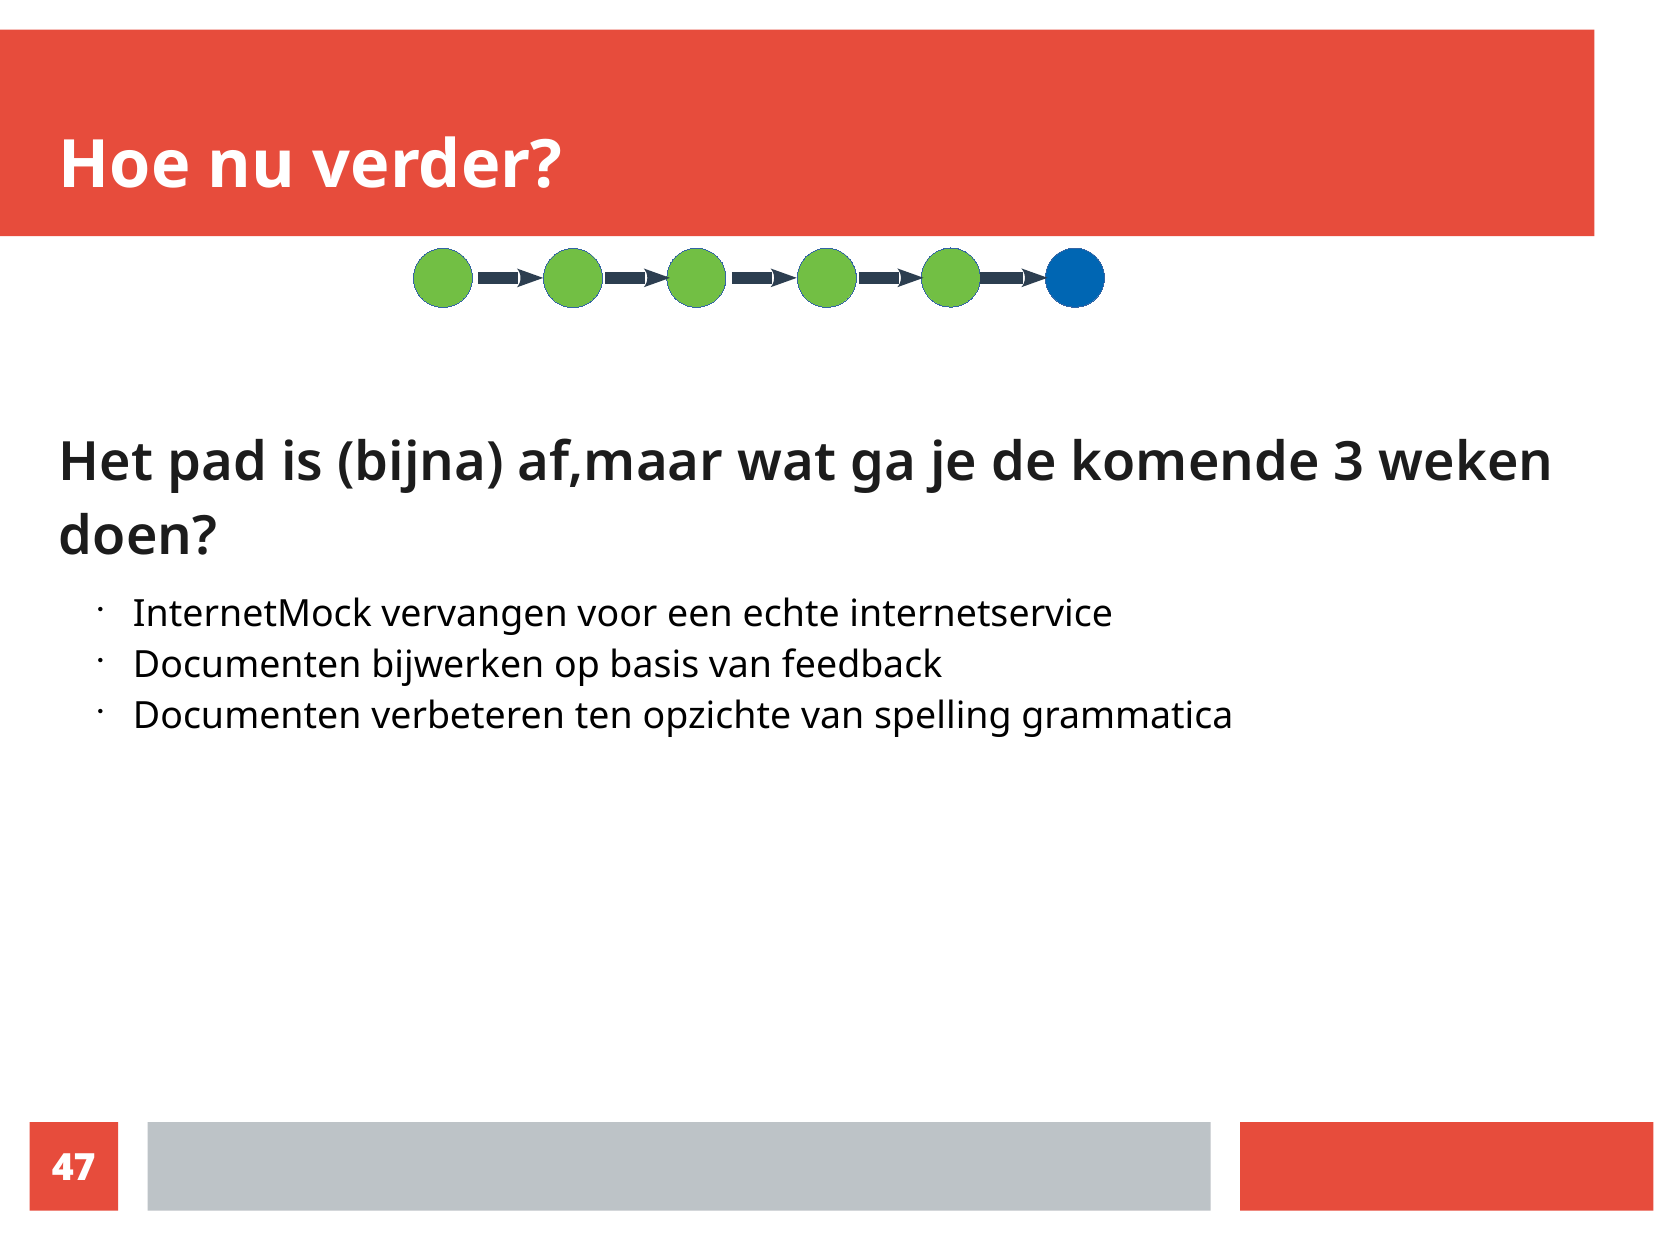

# Hoe nu verder?
Het pad is (bijna) af,maar wat ga je de komende 3 weken doen?
InternetMock vervangen voor een echte internetservice
Documenten bijwerken op basis van feedback
Documenten verbeteren ten opzichte van spelling grammatica
47